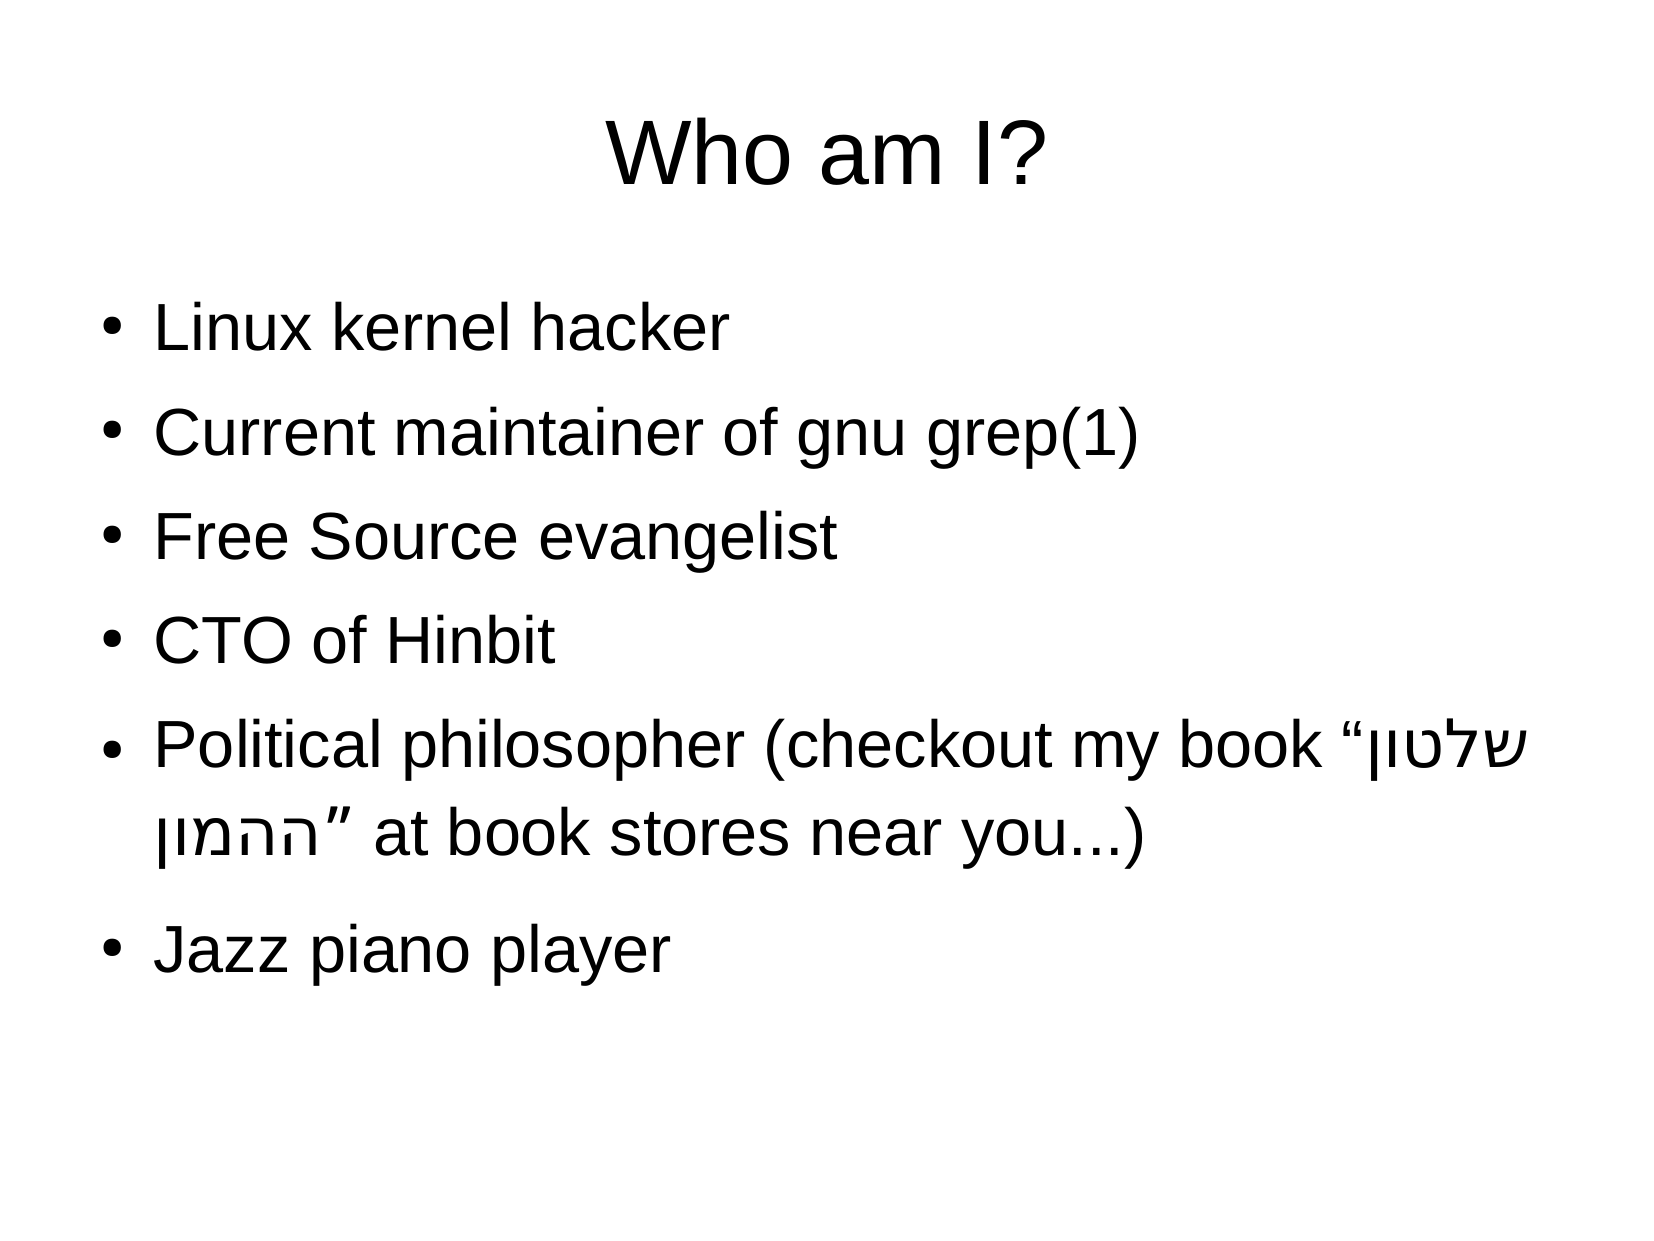

# Who am I?
Linux kernel hacker
Current maintainer of gnu grep(1)
Free Source evangelist
CTO of Hinbit
Political philosopher (checkout my book “שלטון ההמון” at book stores near you...)
Jazz piano player